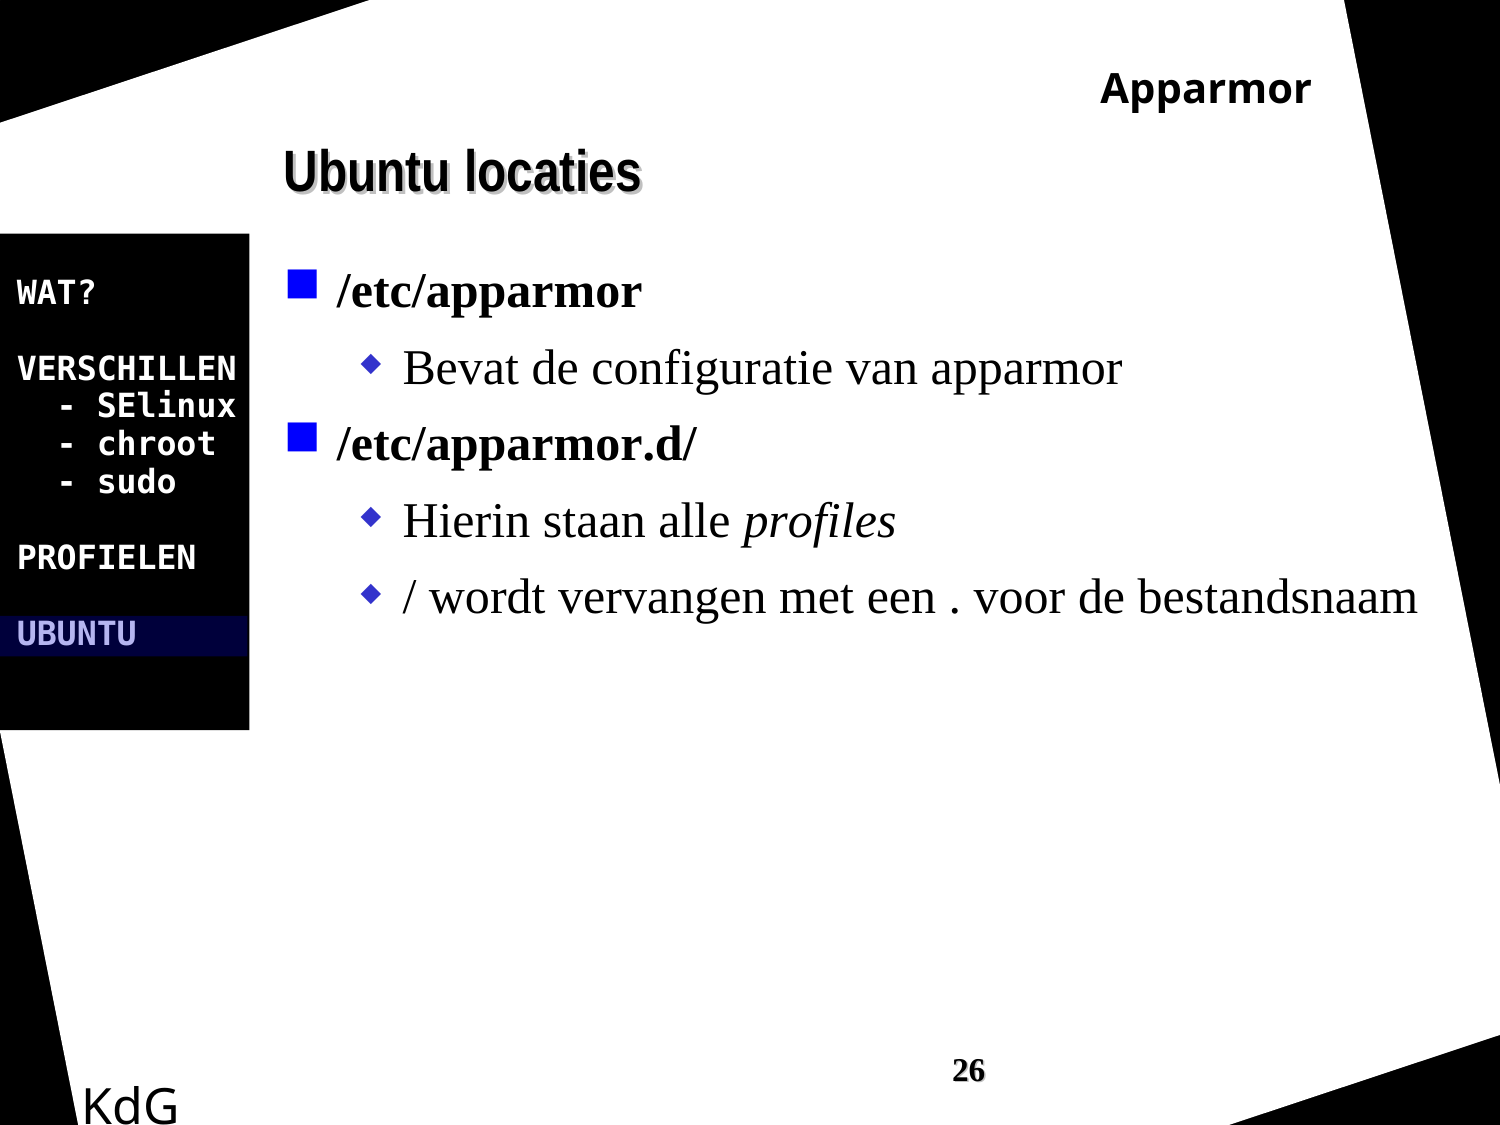

# Ubuntu locaties
/etc/apparmor
Bevat de configuratie van apparmor
/etc/apparmor.d/
Hierin staan alle profiles
/ wordt vervangen met een . voor de bestandsnaam